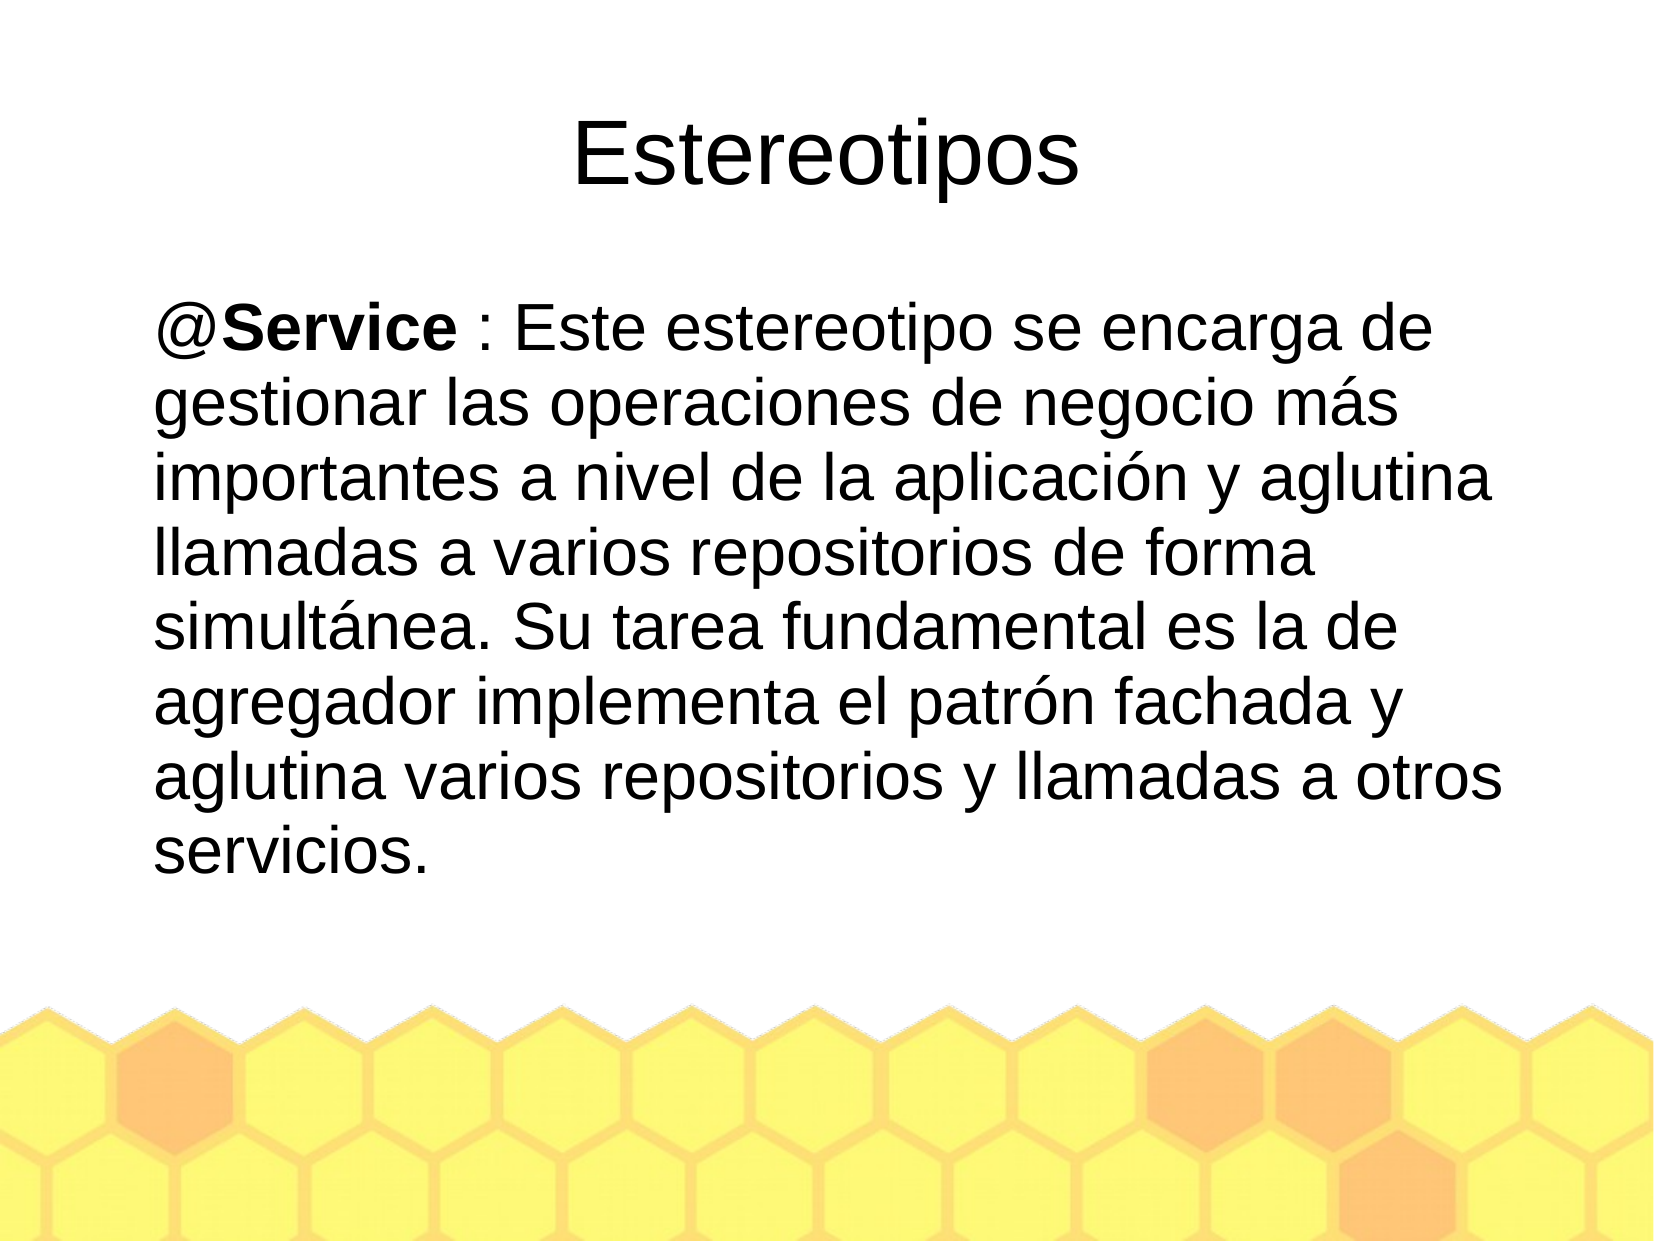

# Estereotipos
@Service : Este estereotipo se encarga de gestionar las operaciones de negocio más importantes a nivel de la aplicación y aglutina llamadas a varios repositorios de forma simultánea. Su tarea fundamental es la de agregador implementa el patrón fachada y aglutina varios repositorios y llamadas a otros servicios.